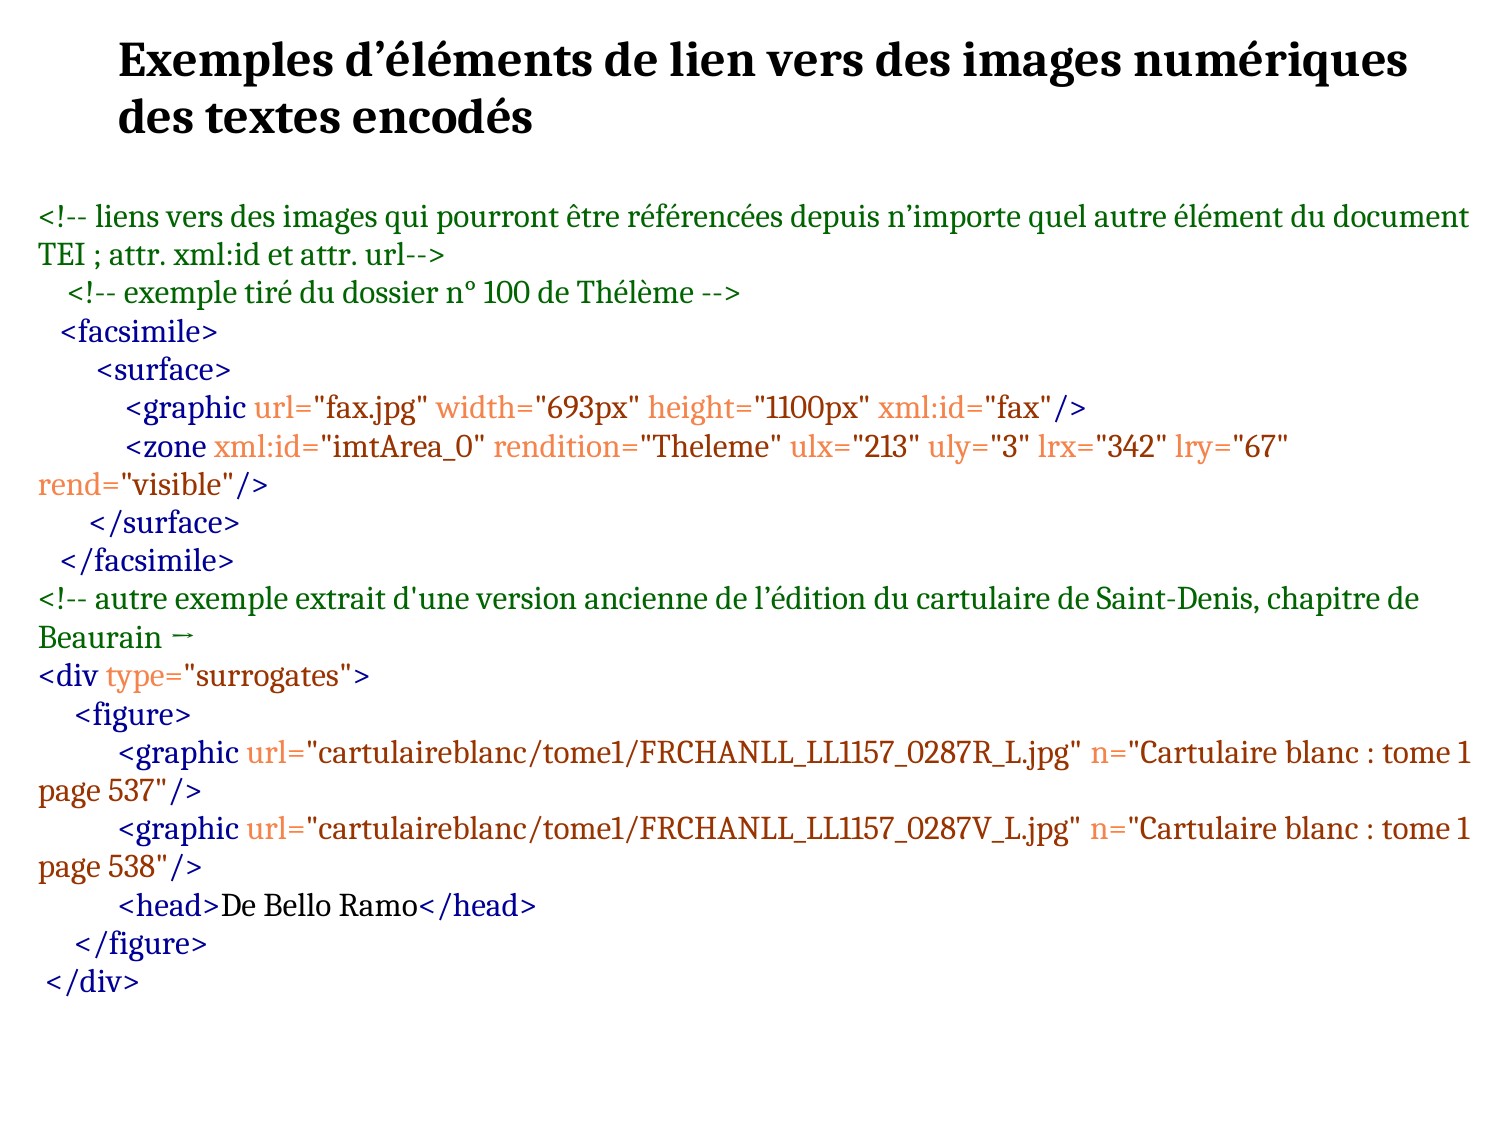

# Exemples d’éléments de lien vers des images numériques des textes encodés
<!-- liens vers des images qui pourront être référencées depuis n’importe quel autre élément du document TEI ; attr. xml:id et attr. url-->
 <!-- exemple tiré du dossier n° 100 de Thélème -->
 <facsimile>
 <surface>
 <graphic url="fax.jpg" width="693px" height="1100px" xml:id="fax"/>
 <zone xml:id="imtArea_0" rendition="Theleme" ulx="213" uly="3" lrx="342" lry="67" rend="visible"/>
 </surface>
 </facsimile>
<!-- autre exemple extrait d'une version ancienne de l’édition du cartulaire de Saint-Denis, chapitre de Beaurain →
<div type="surrogates">
 <figure>
 <graphic url="cartulaireblanc/tome1/FRCHANLL_LL1157_0287R_L.jpg" n="Cartulaire blanc : tome 1 page 537"/>
 <graphic url="cartulaireblanc/tome1/FRCHANLL_LL1157_0287V_L.jpg" n="Cartulaire blanc : tome 1 page 538"/>
 <head>De Bello Ramo</head>
 </figure>
 </div>